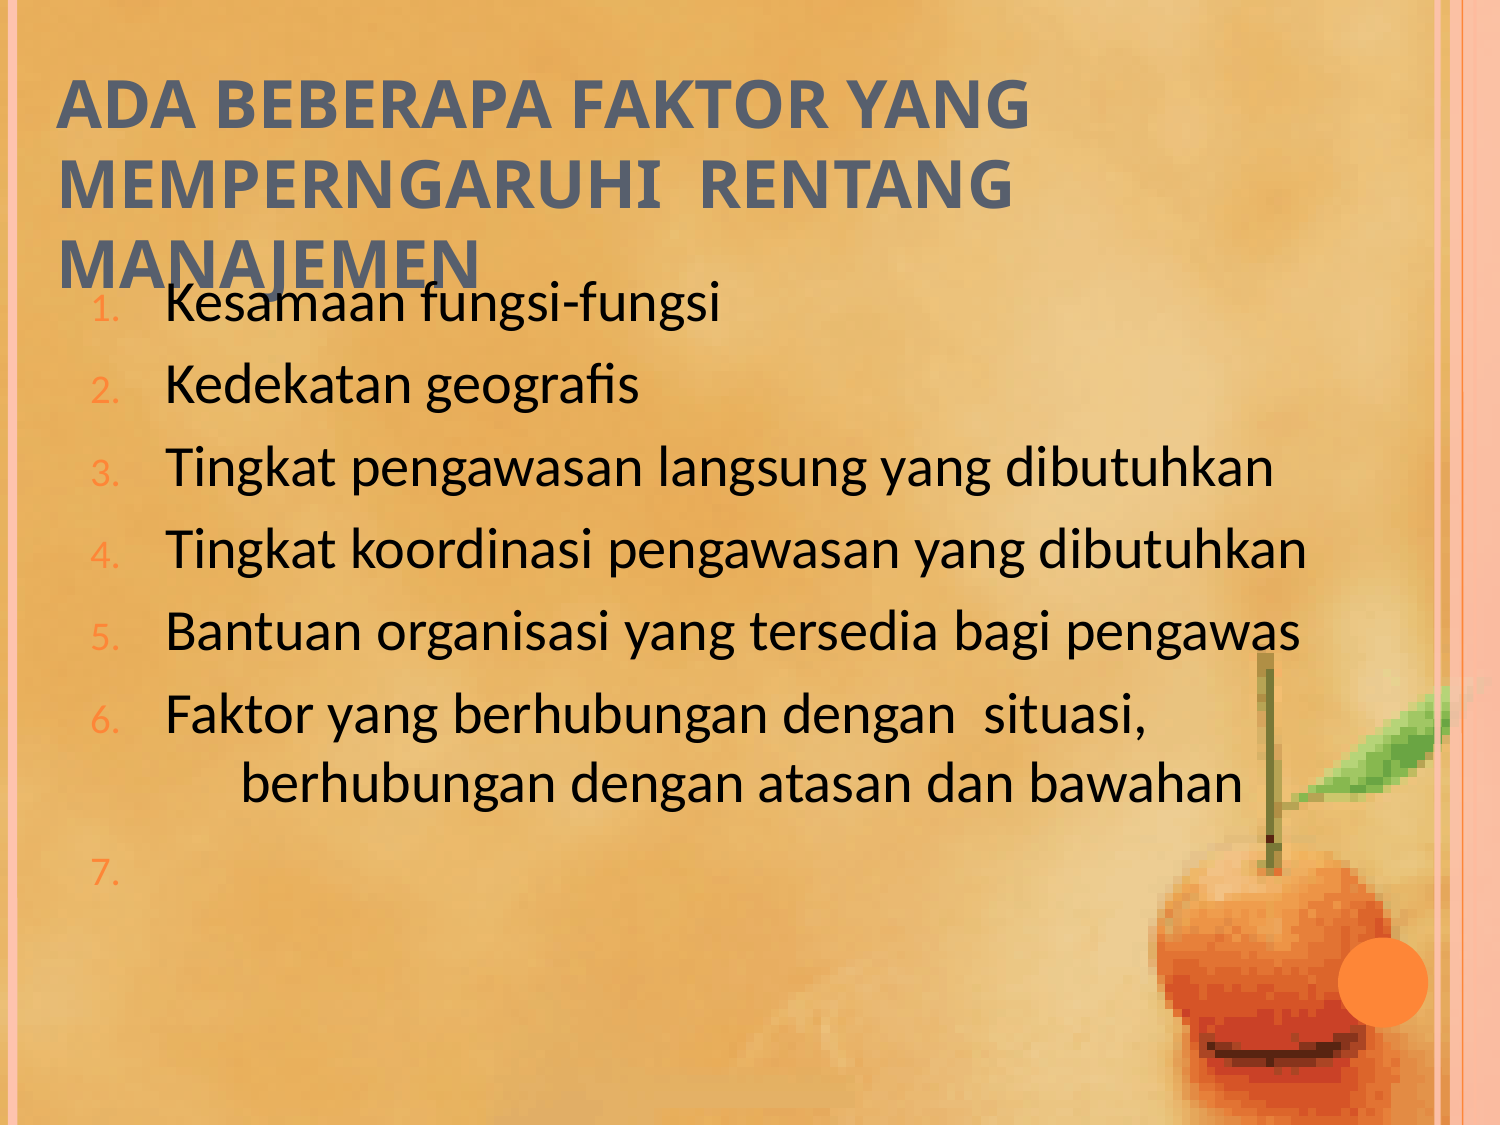

# Ada beberapa faktor yang memperngaruhi rentang manajemen
Kesamaan fungsi-fungsi
Kedekatan geografis
Tingkat pengawasan langsung yang dibutuhkan
Tingkat koordinasi pengawasan yang dibutuhkan
Bantuan organisasi yang tersedia bagi pengawas
Faktor yang berhubungan dengan situasi, berhubungan dengan atasan dan bawahan